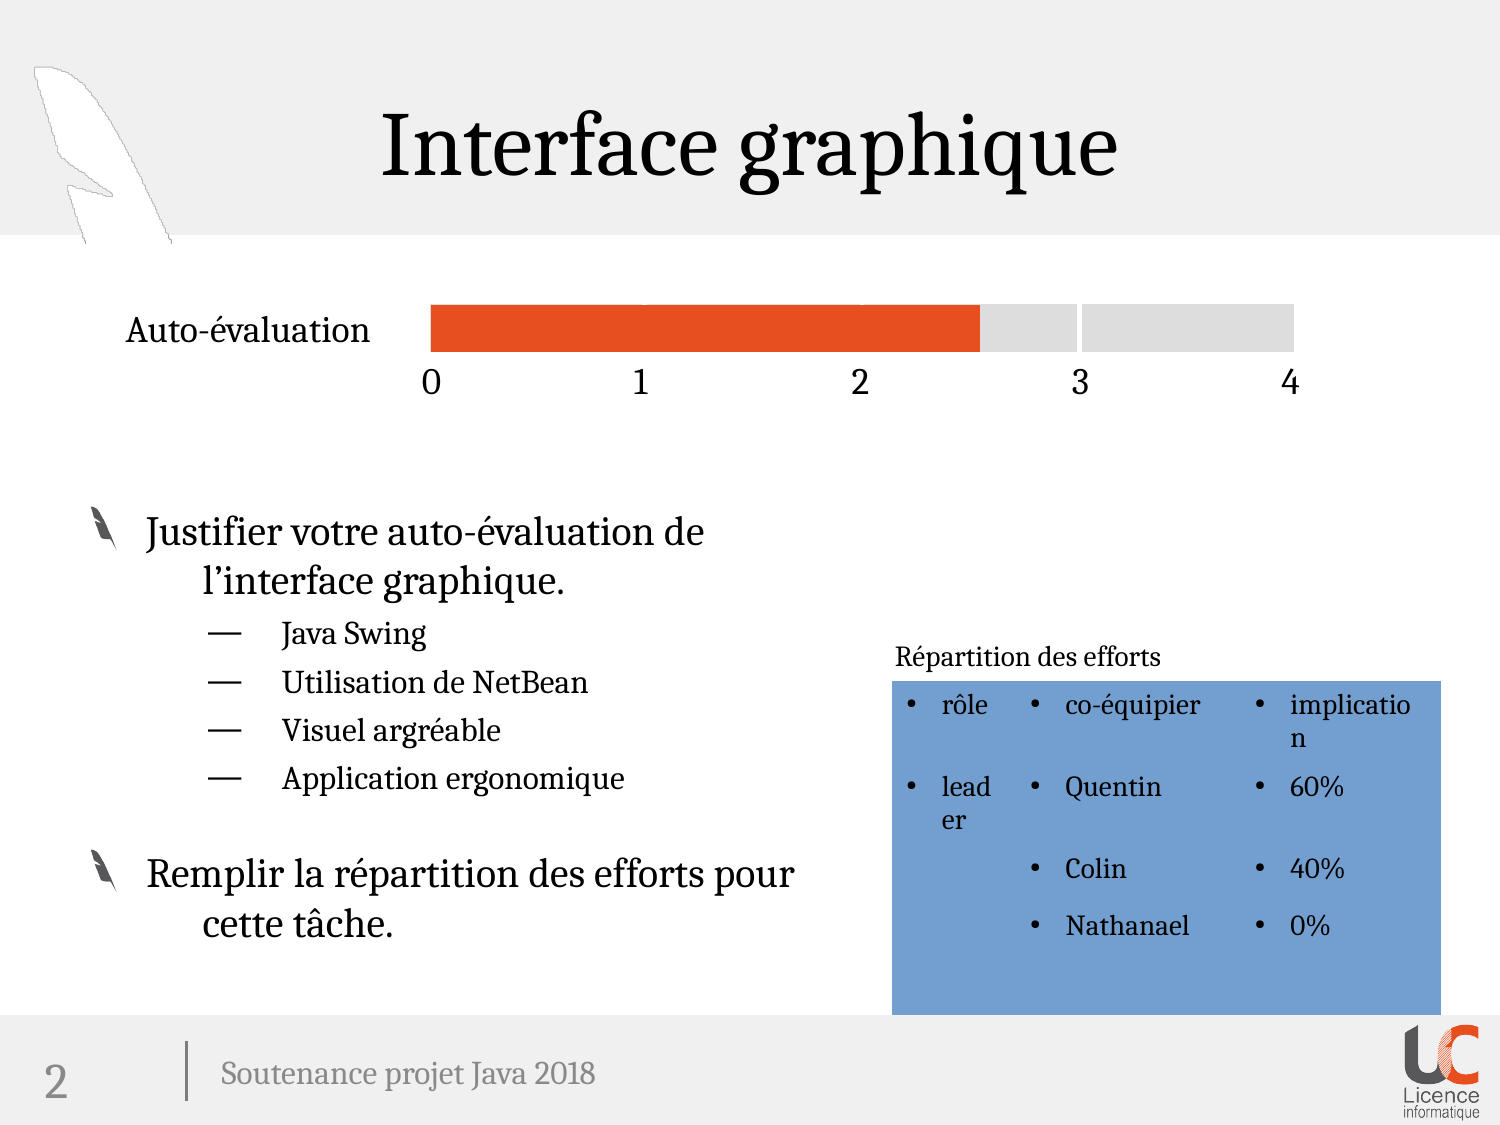

Interface graphique
# Justifier votre auto-évaluation de l’interface graphique.
Java Swing
Utilisation de NetBean
Visuel argréable
Application ergonomique
Remplir la répartition des efforts pour cette tâche.
Répartition des efforts
| rôle | co-équipier | implication |
| --- | --- | --- |
| leader | Quentin | 60% |
| | Colin | 40% |
| | Nathanael | 0% |
| | | |
Soutenance projet Java 2018